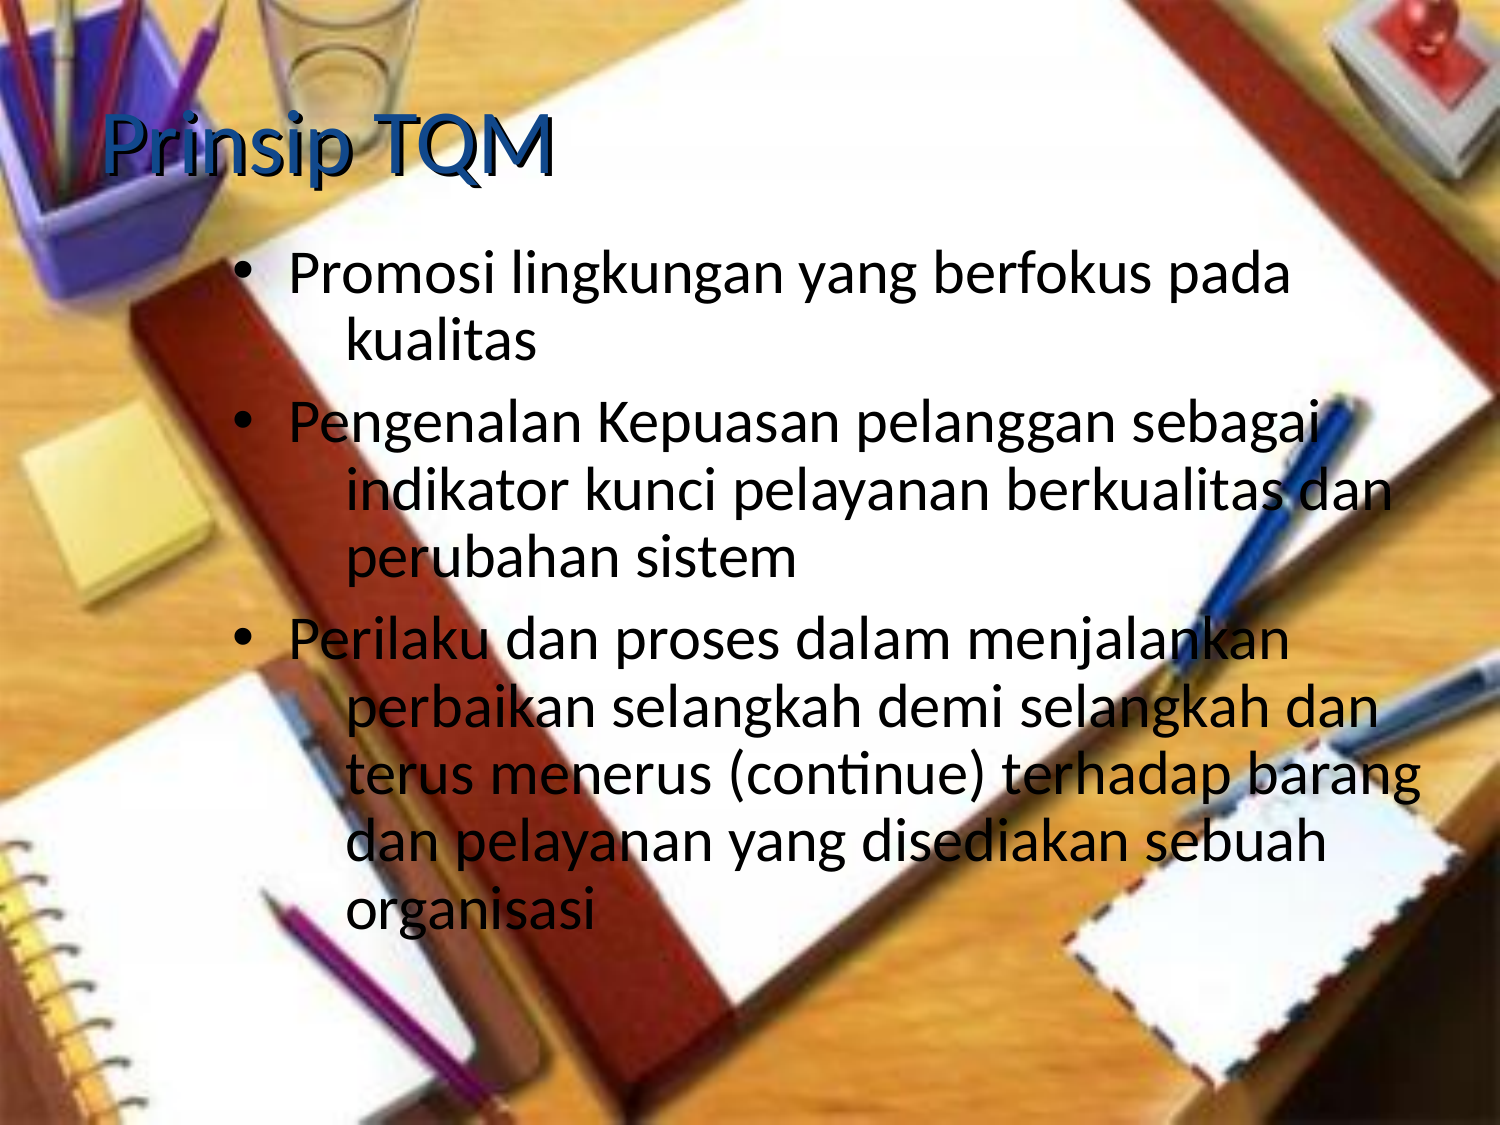

# Prinsip TQM
Promosi lingkungan yang berfokus pada kualitas
Pengenalan Kepuasan pelanggan sebagai indikator kunci pelayanan berkualitas dan perubahan sistem
Perilaku dan proses dalam menjalankan perbaikan selangkah demi selangkah dan terus menerus (continue) terhadap barang dan pelayanan yang disediakan sebuah organisasi